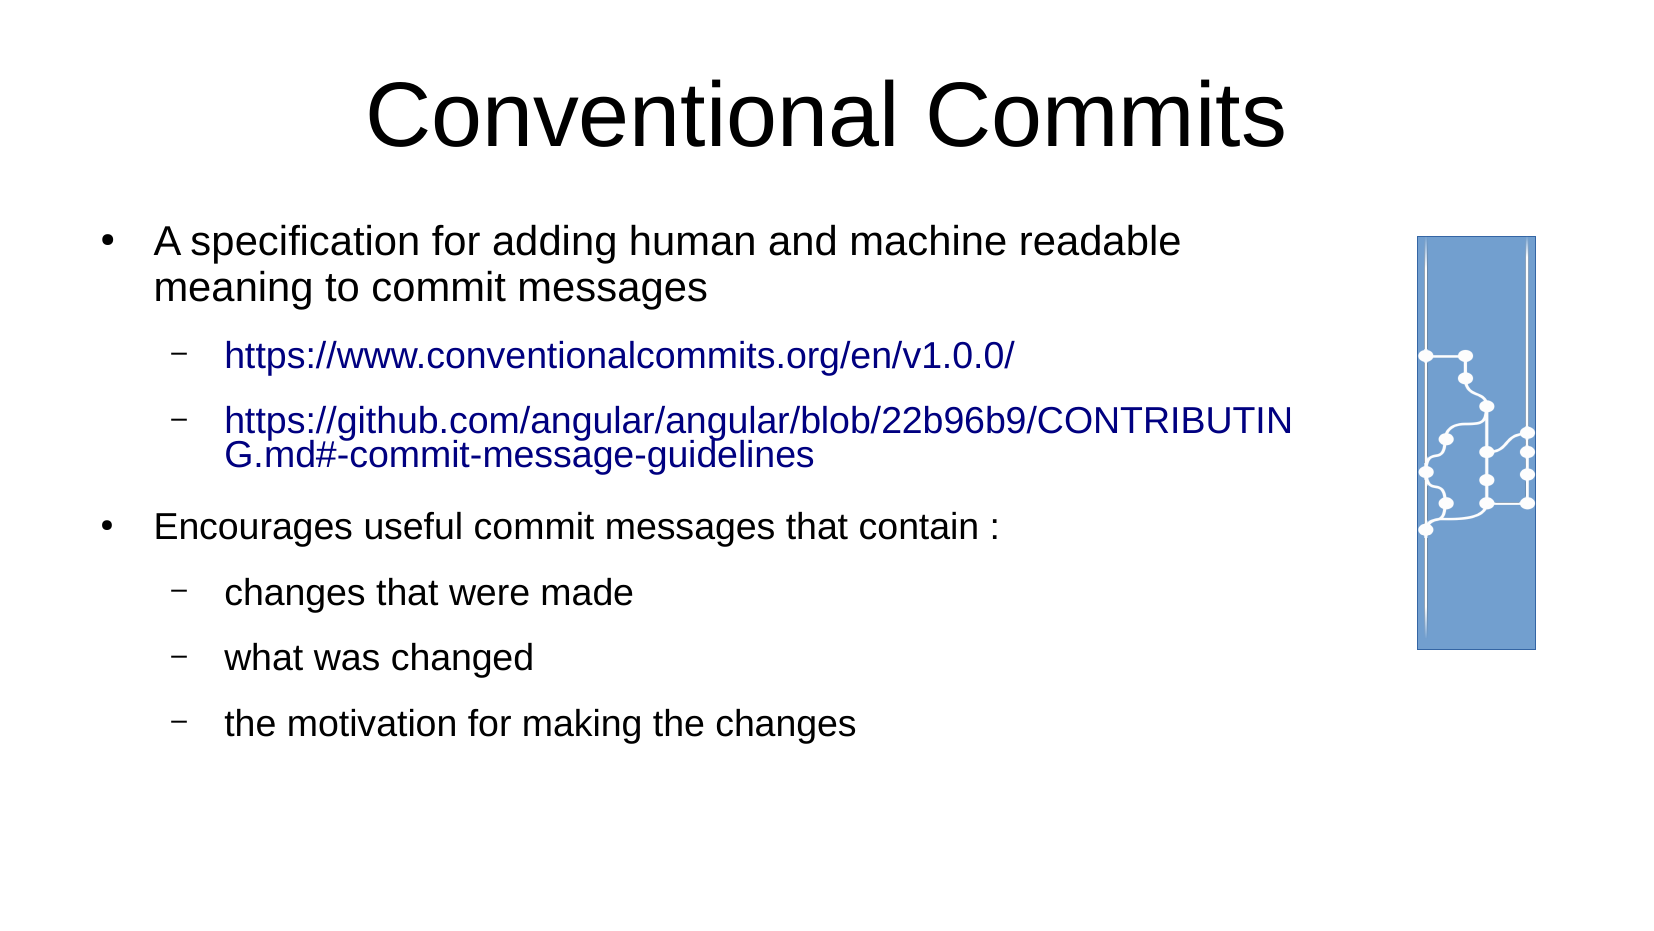

# Conventional Commits
A specification for adding human and machine readable meaning to commit messages
https://www.conventionalcommits.org/en/v1.0.0/
https://github.com/angular/angular/blob/22b96b9/CONTRIBUTING.md#-commit-message-guidelines
Encourages useful commit messages that contain :
changes that were made
what was changed
the motivation for making the changes